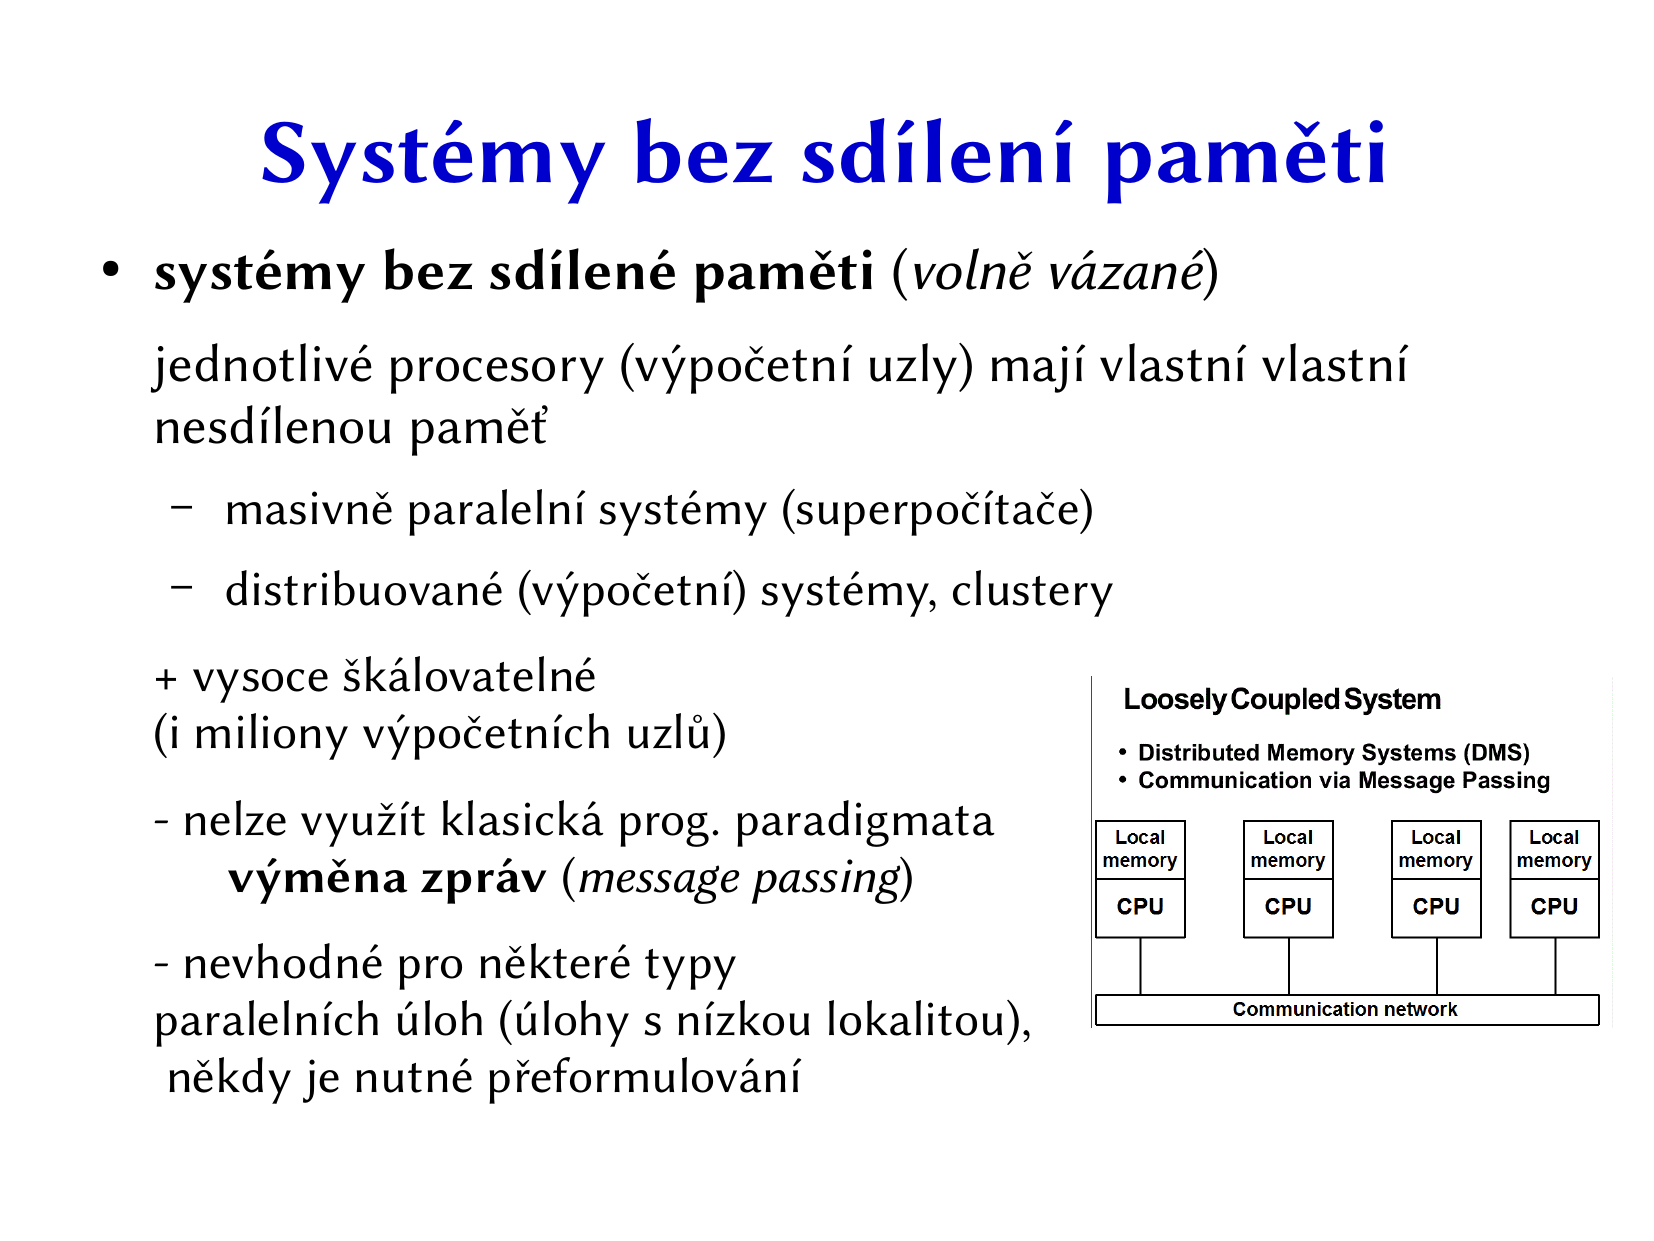

# Systémy bez sdílení paměti
systémy bez sdílené paměti (volně vázané)
jednotlivé procesory (výpočetní uzly) mají vlastní vlastní nesdílenou paměť
masivně paralelní systémy (superpočítače)
distribuované (výpočetní) systémy, clustery
+ vysoce škálovatelné
(i miliony výpočetních uzlů)
- nelze využít klasická prog. paradigmata
	výměna zpráv (message passing)
- nevhodné pro některé typy
paralelních úloh (úlohy s nízkou lokalitou),
 někdy je nutné přeformulování